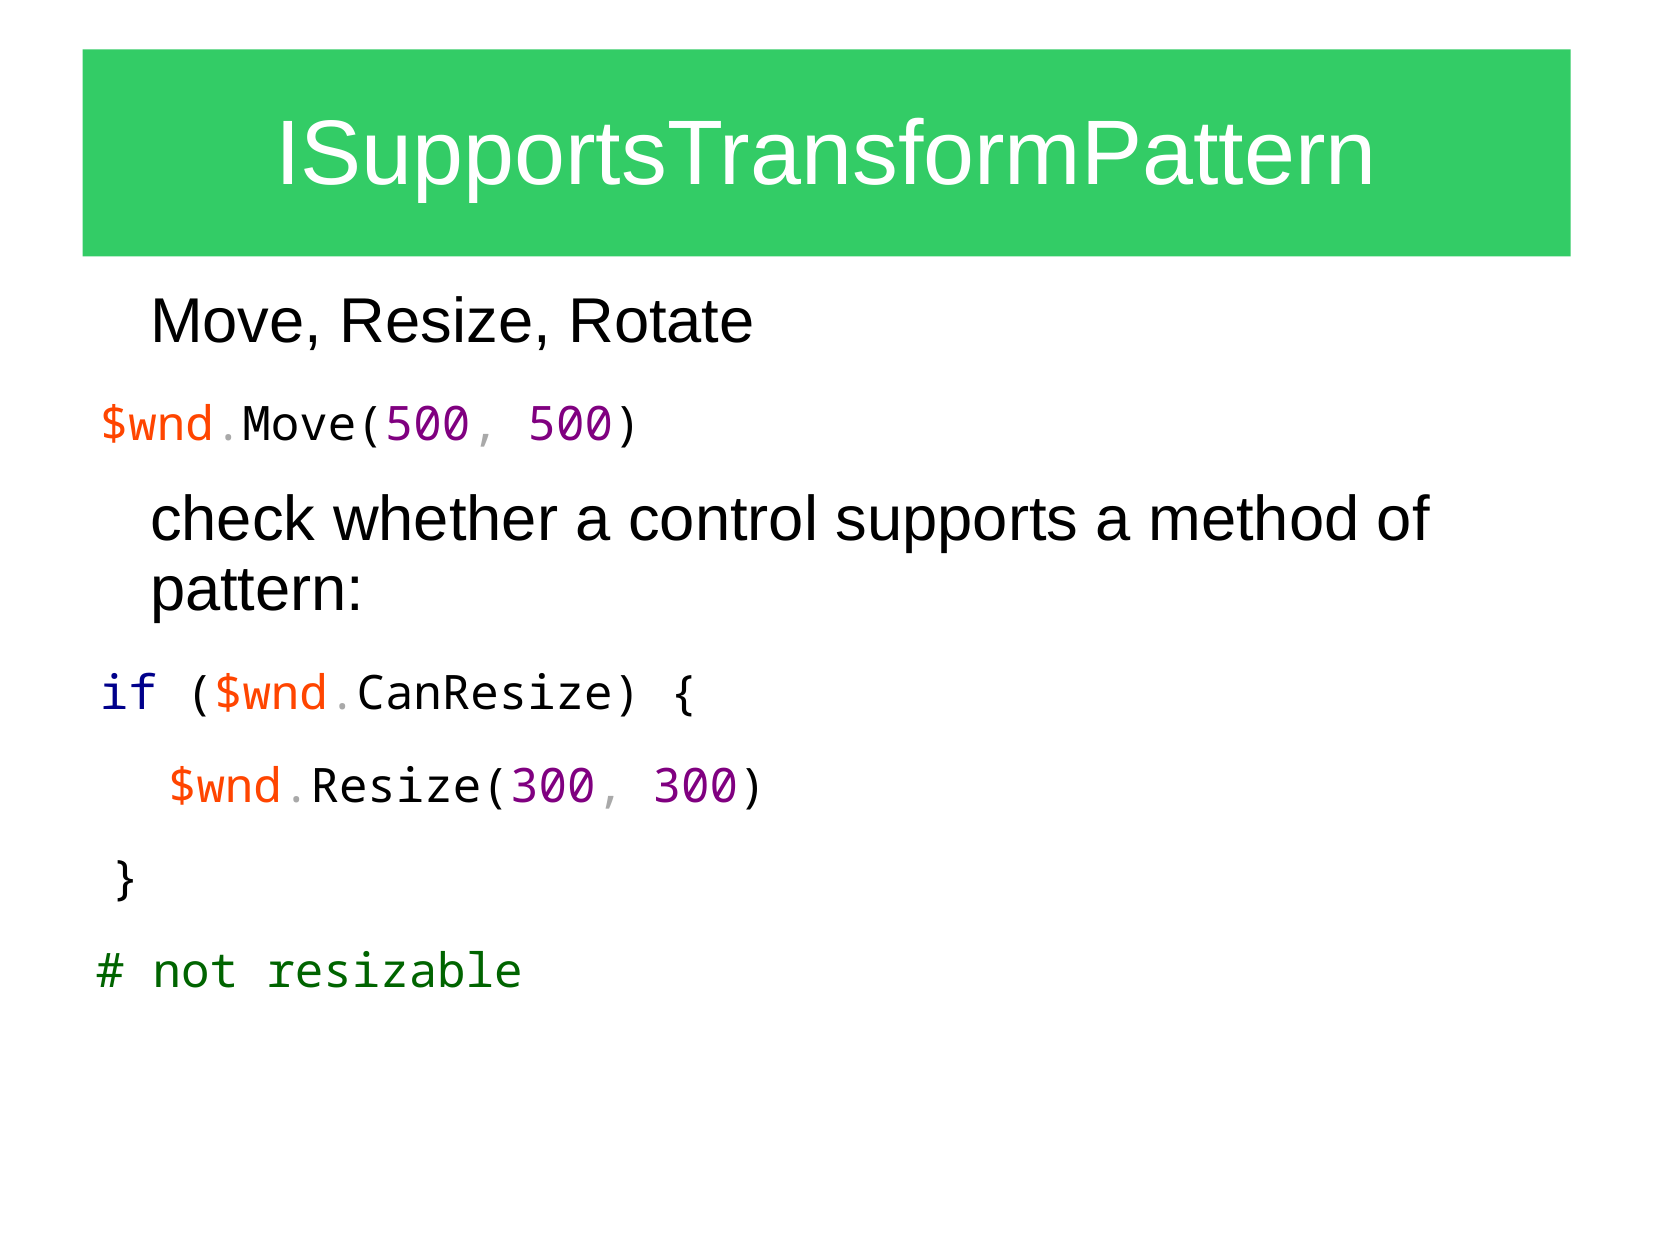

# ISupportsTransformPattern
Move, Resize, Rotate
 $wnd.Move(500, 500)
check whether a control supports a method of pattern:
 if ($wnd.CanResize) {
 $wnd.Resize(300, 300)
 }
 # not resizable